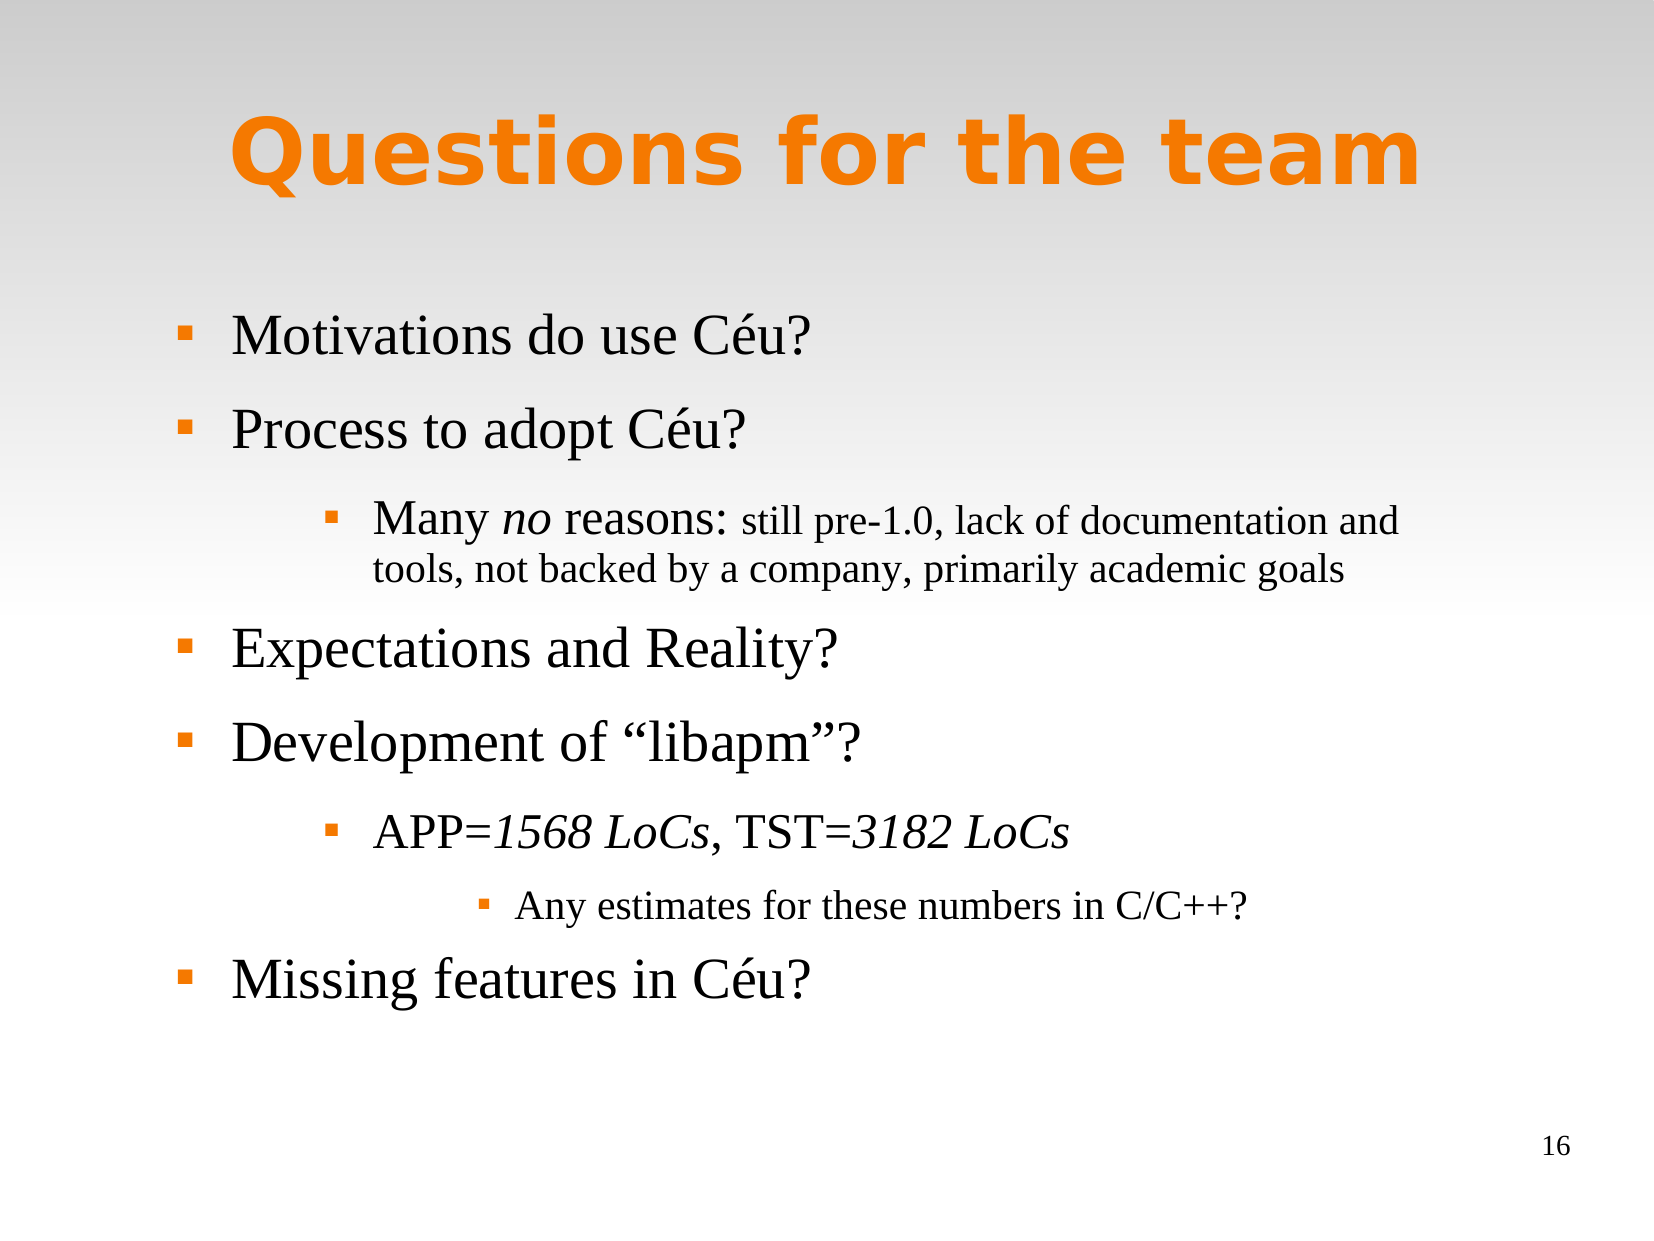

# Questions for the team
Motivations do use Céu?
Process to adopt Céu?
Many no reasons: still pre-1.0, lack of documentation and tools, not backed by a company, primarily academic goals
Expectations and Reality?
Development of “libapm”?
APP=1568 LoCs, TST=3182 LoCs
Any estimates for these numbers in C/C++?
Missing features in Céu?
16